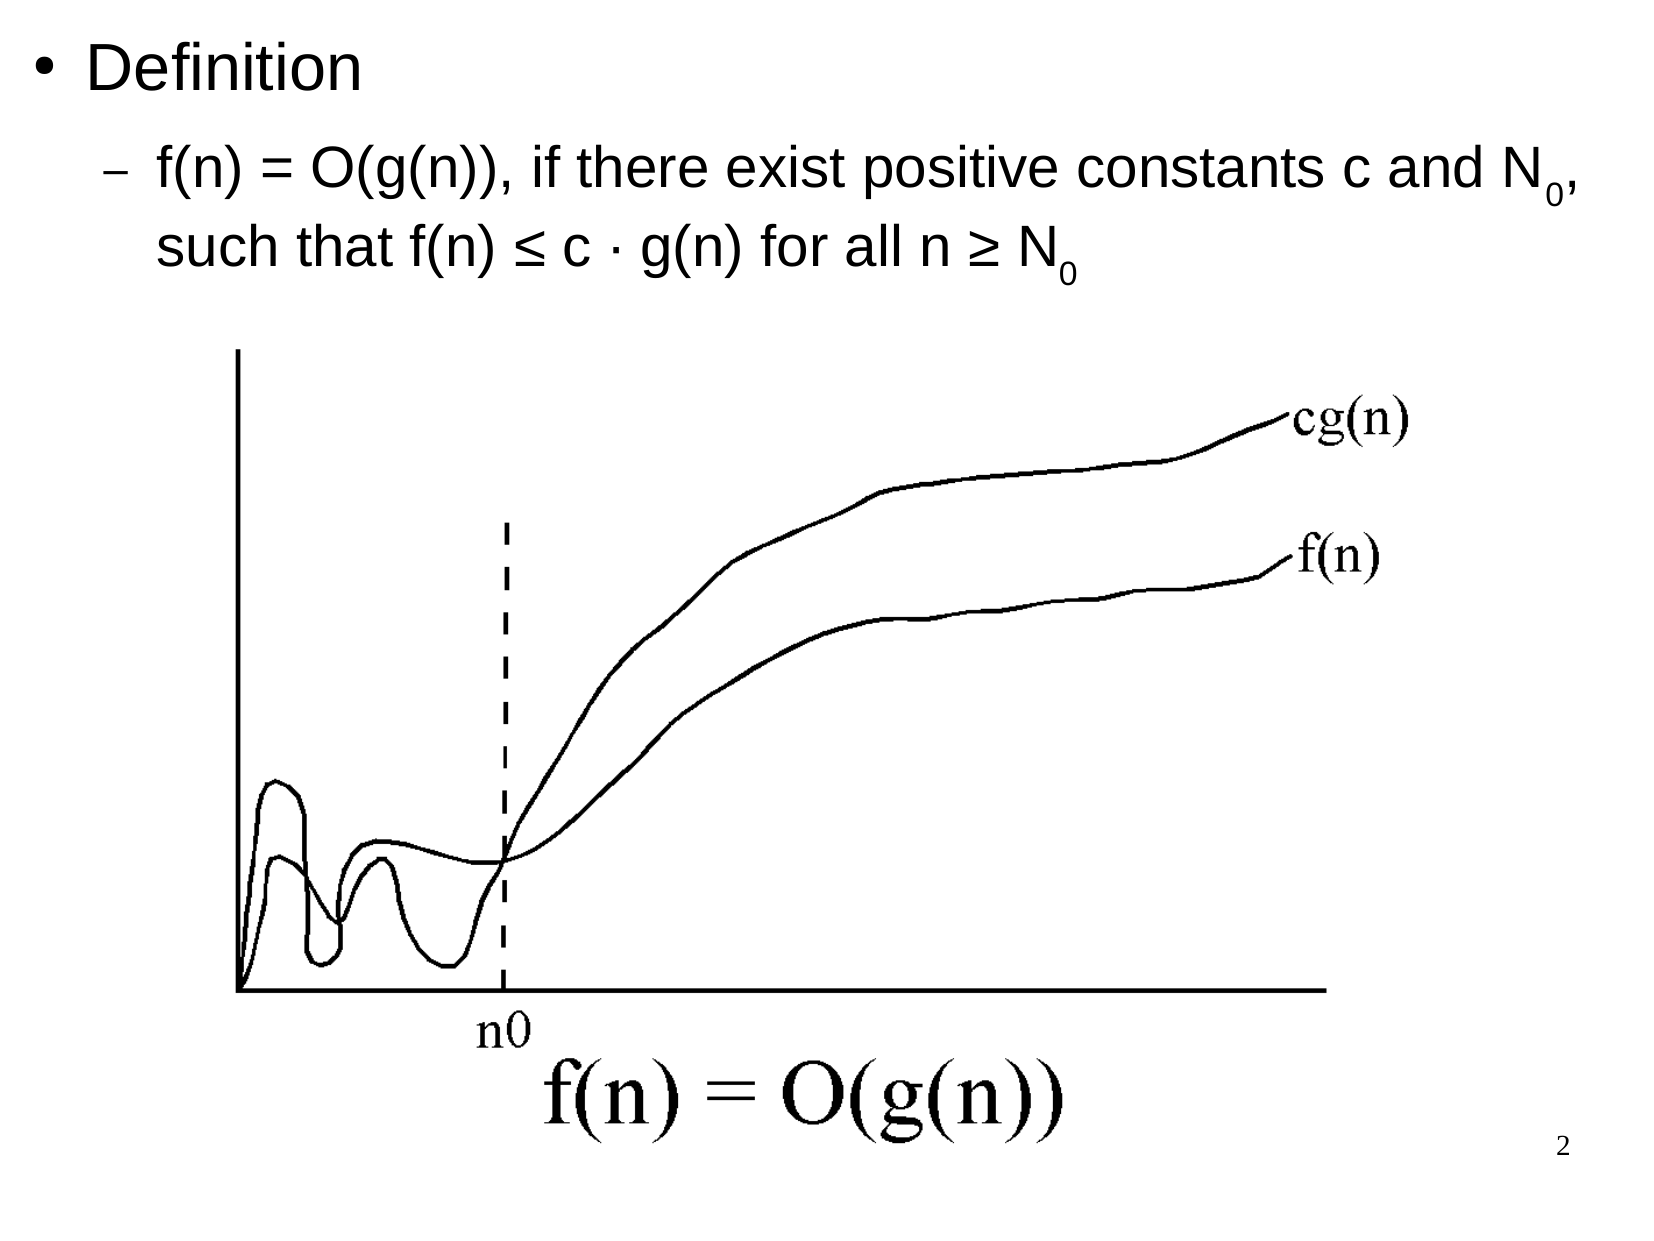

# Definition
f(n) = O(g(n)), if there exist positive constants c and N0, such that f(n) ≤ c ∙ g(n) for all n ≥ N0
2